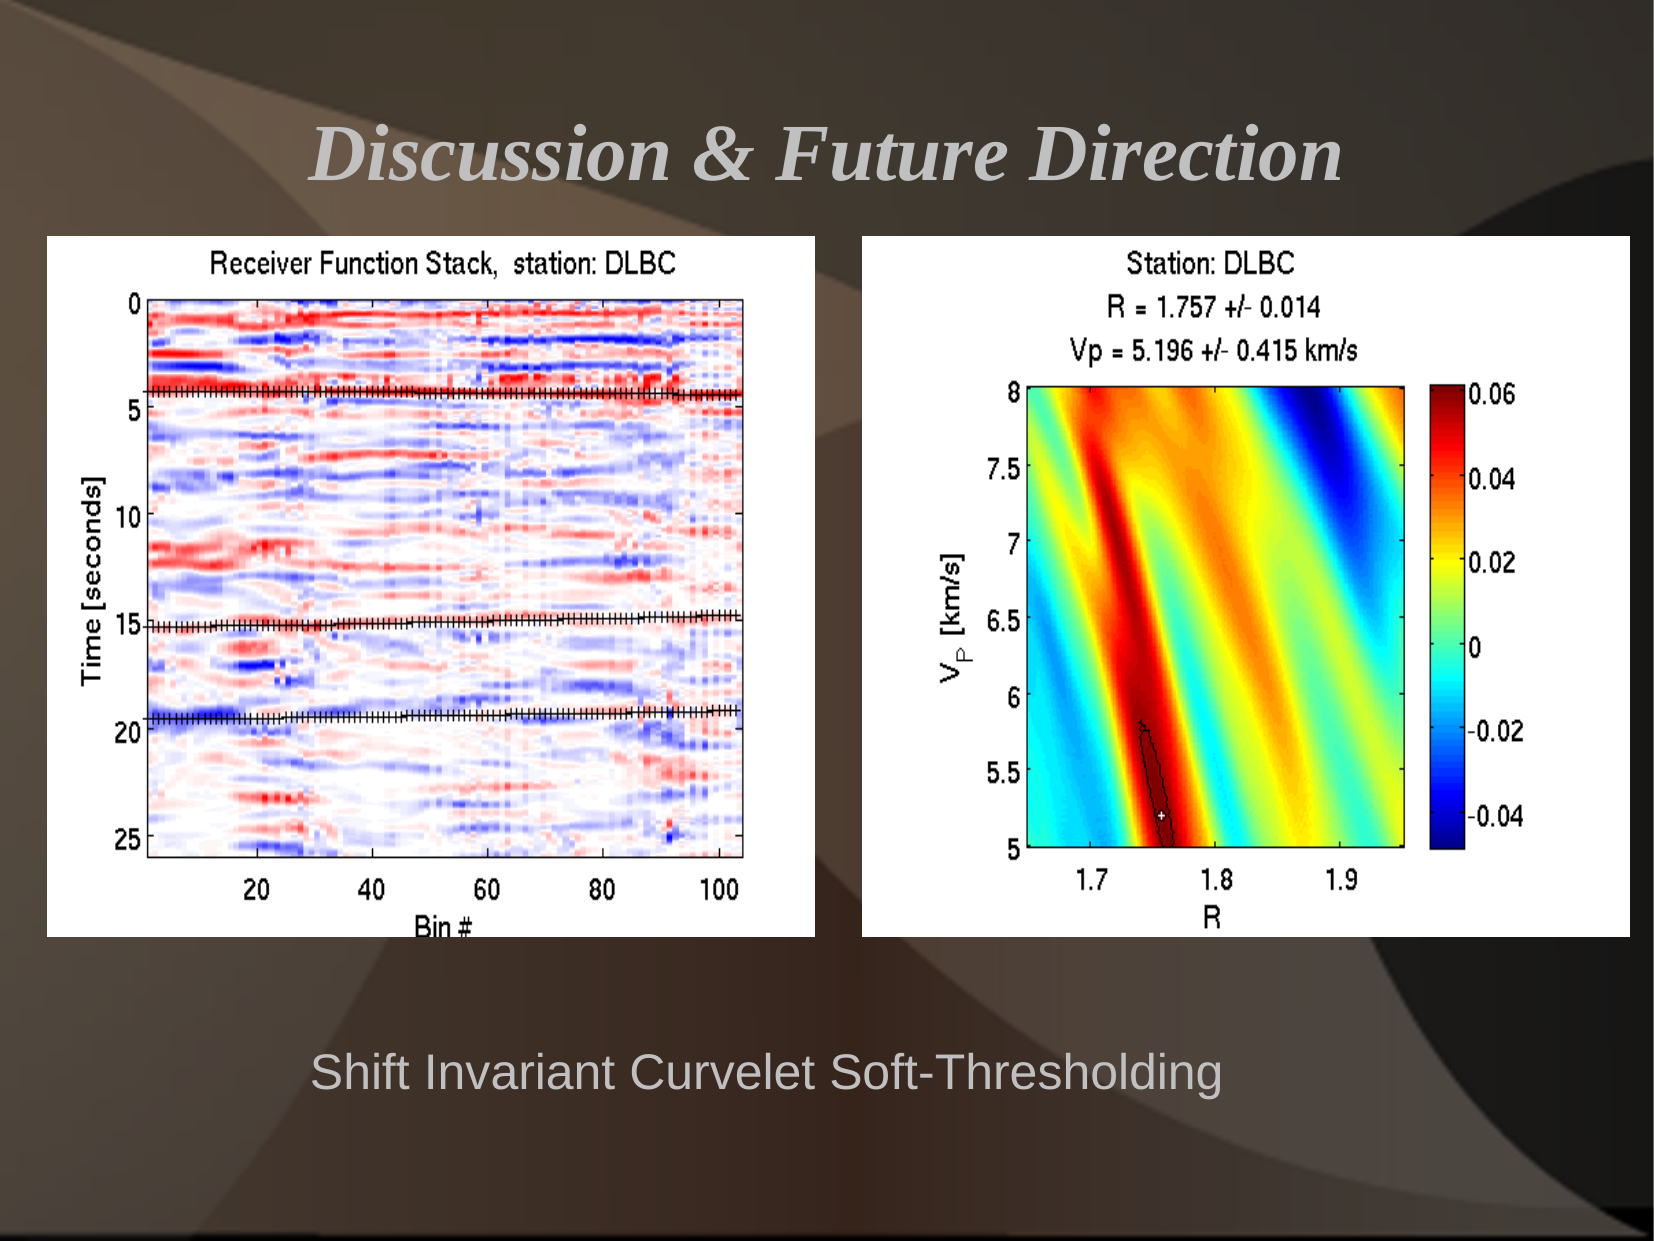

# Discussion & Future Direction
Shift Invariant Curvelet Soft-Thresholding